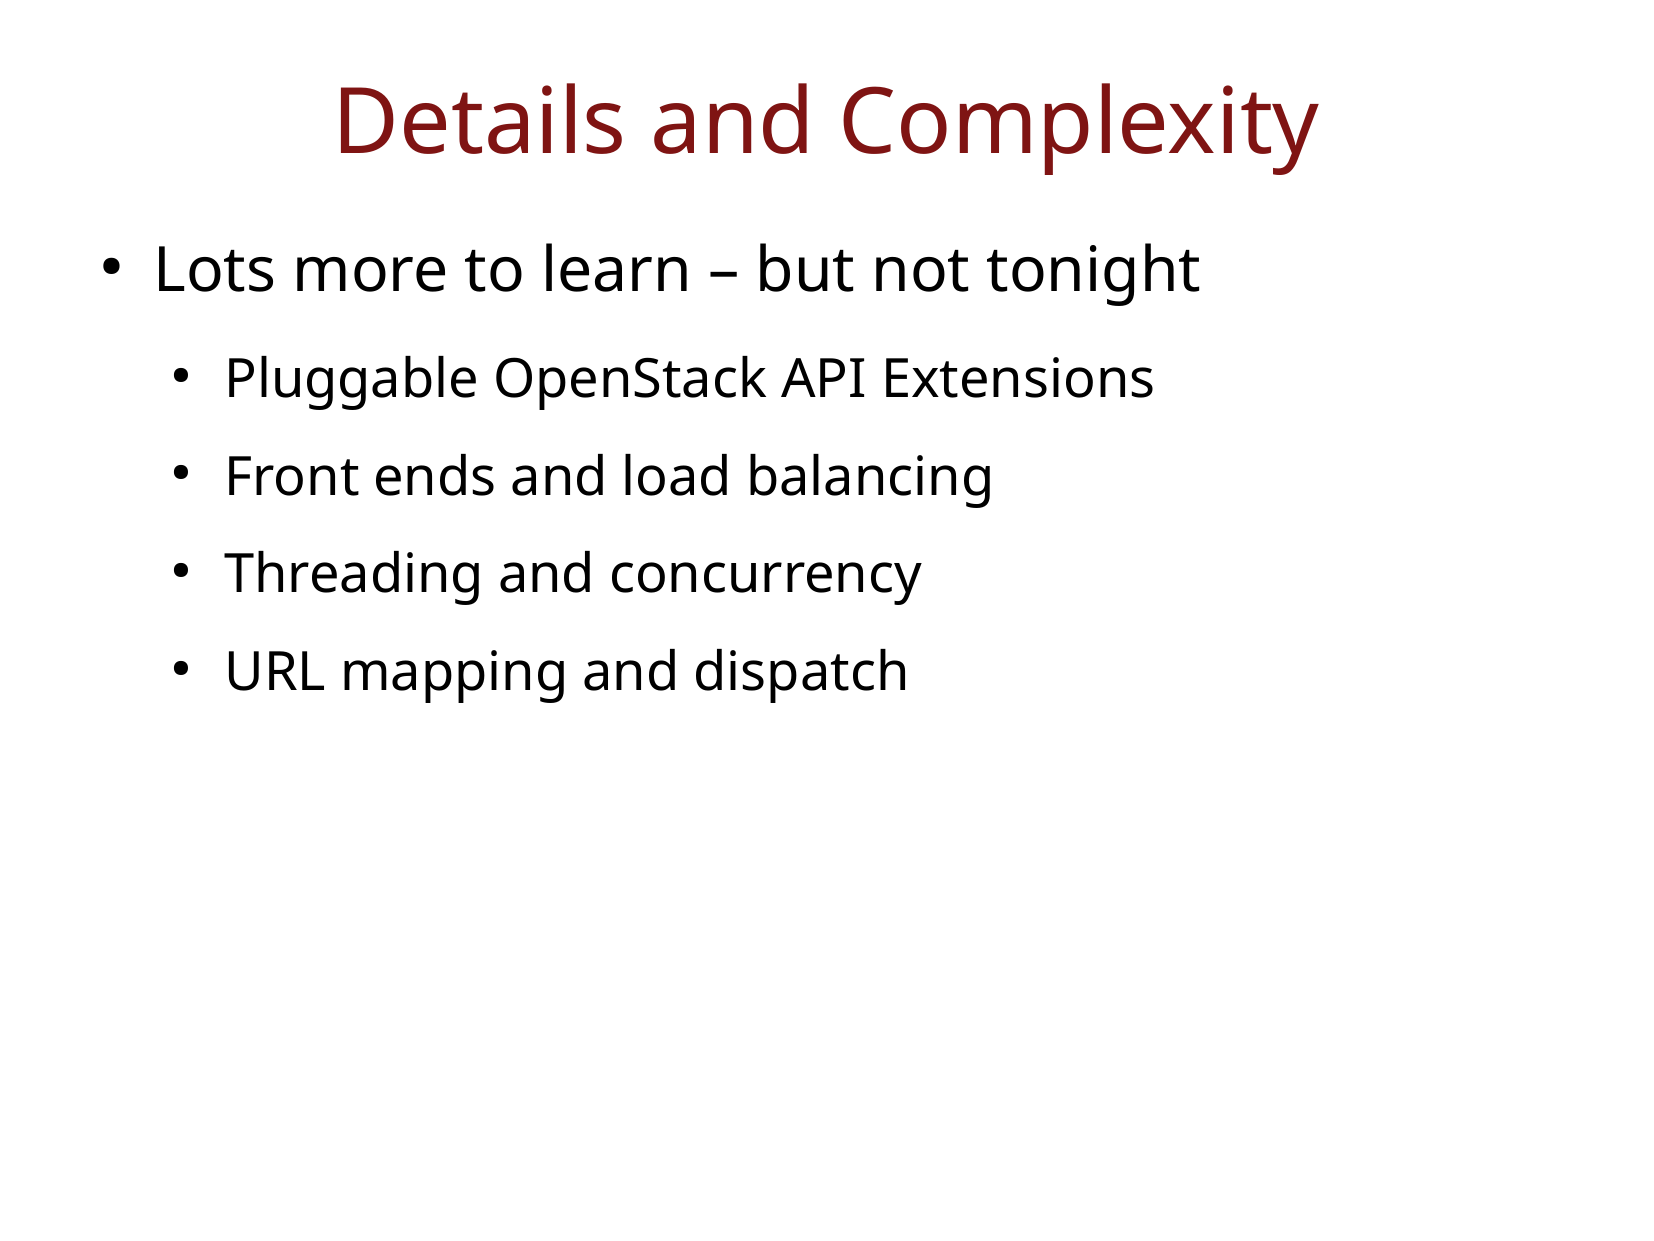

# Details and Complexity
Lots more to learn – but not tonight
Pluggable OpenStack API Extensions
Front ends and load balancing
Threading and concurrency
URL mapping and dispatch